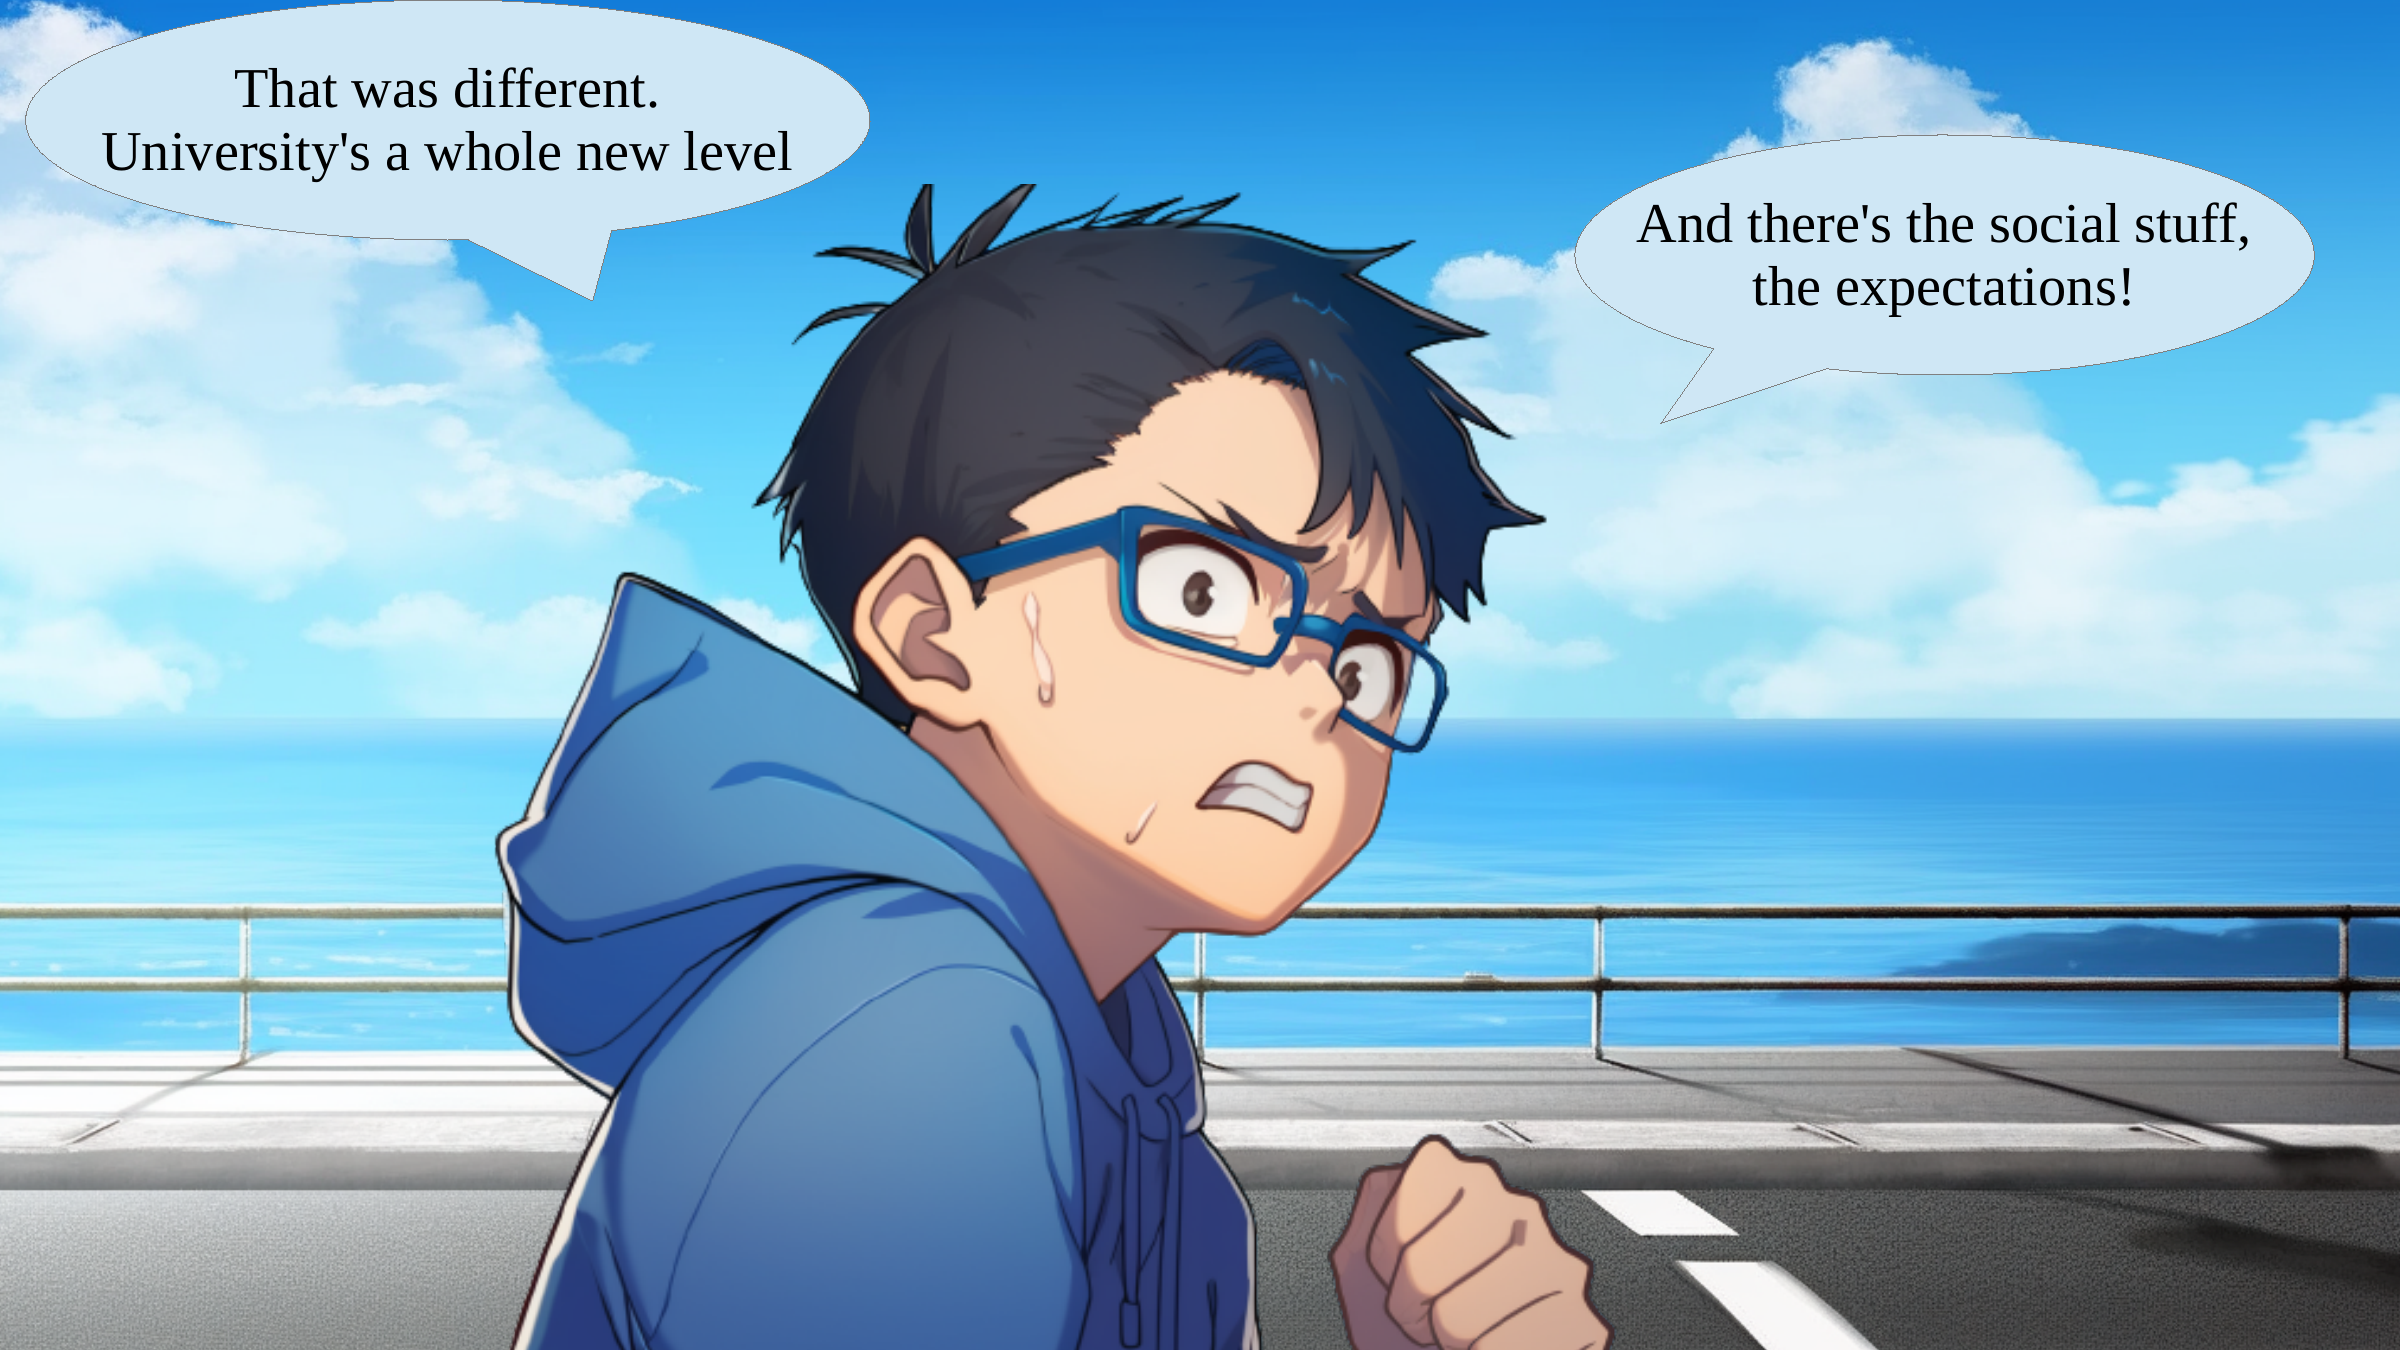

That was different.
University's a whole new level
And there's the social stuff,
the expectations!